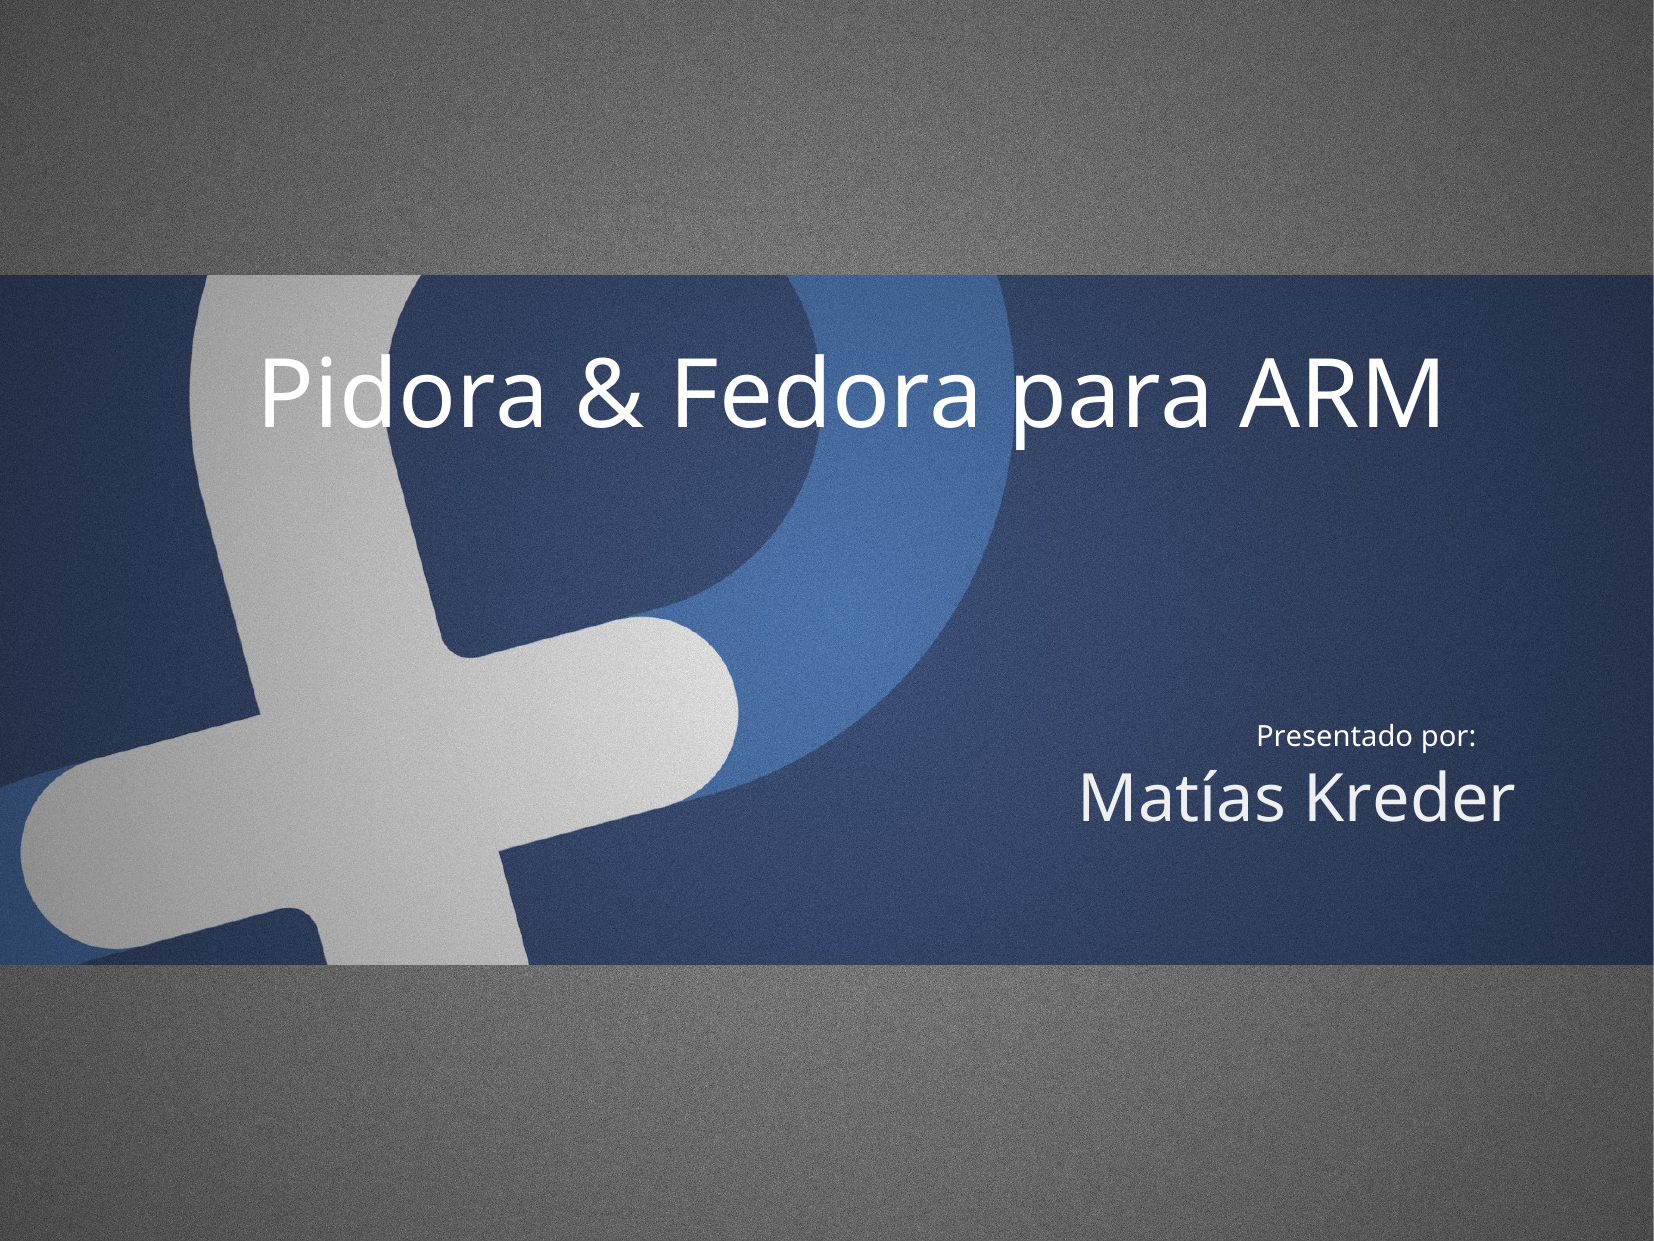

Pidora & Fedora para ARM
Presentado por:
Matías Kreder